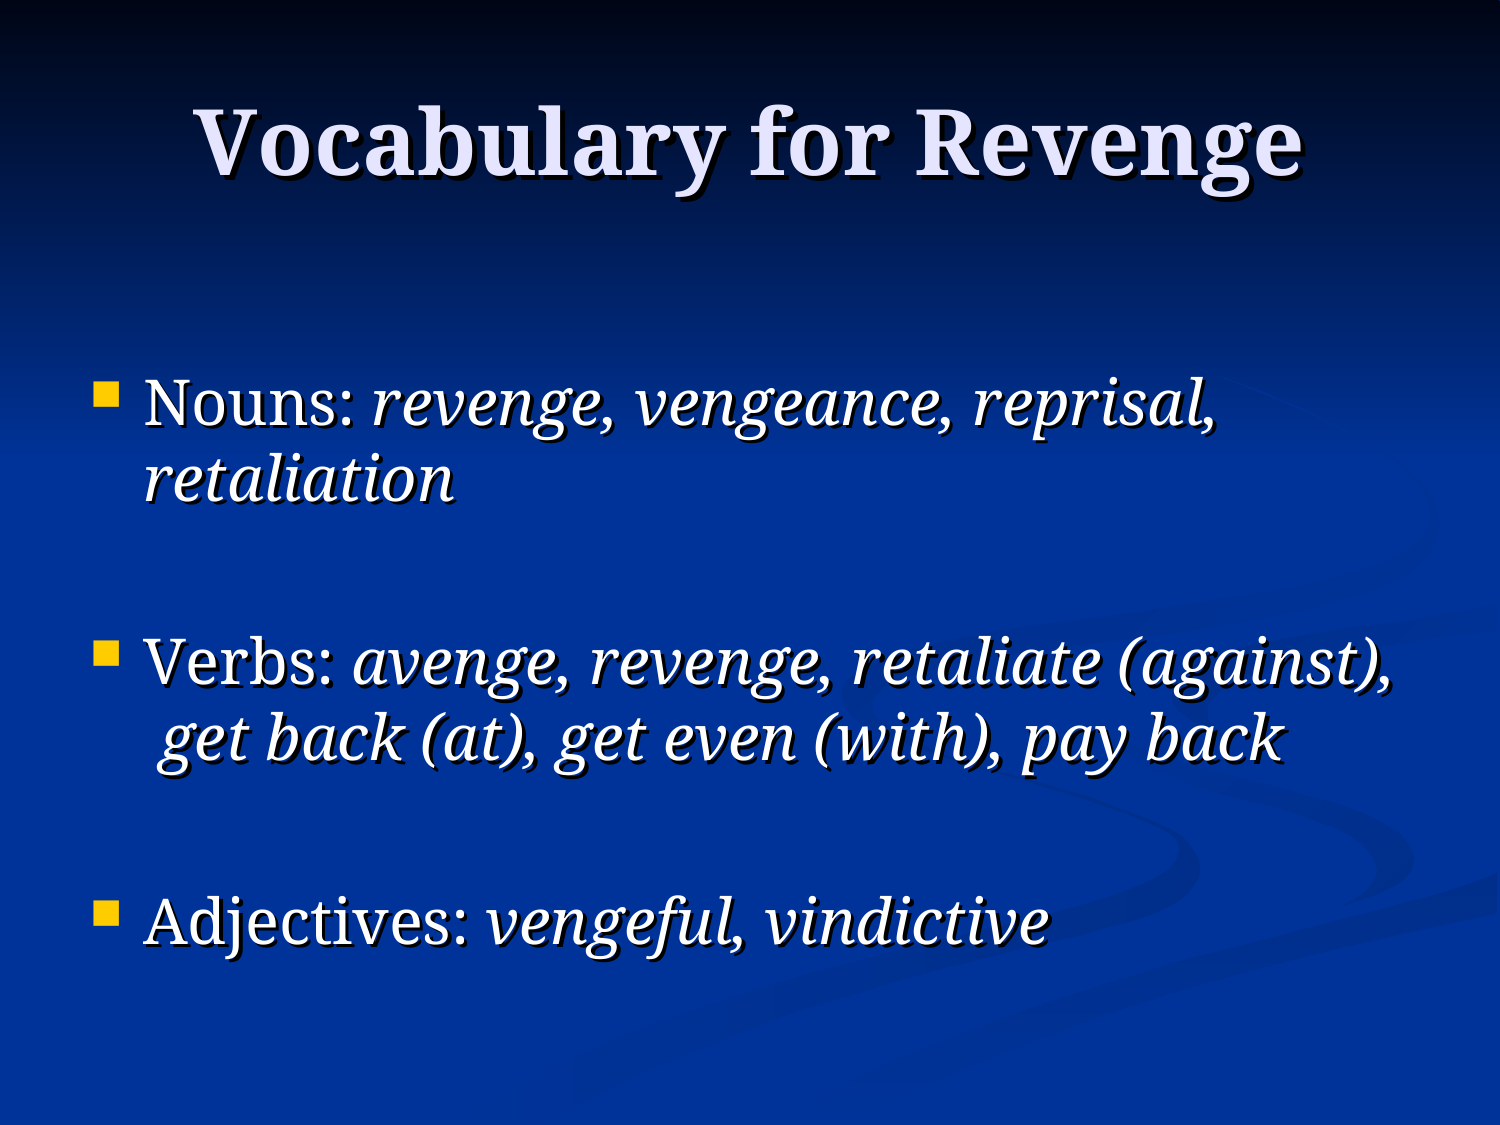

# Vocabulary for Revenge
Nouns: revenge, vengeance, reprisal, retaliation
Verbs: avenge, revenge, retaliate (against),
 get back (at), get even (with), pay back
Adjectives: vengeful, vindictive